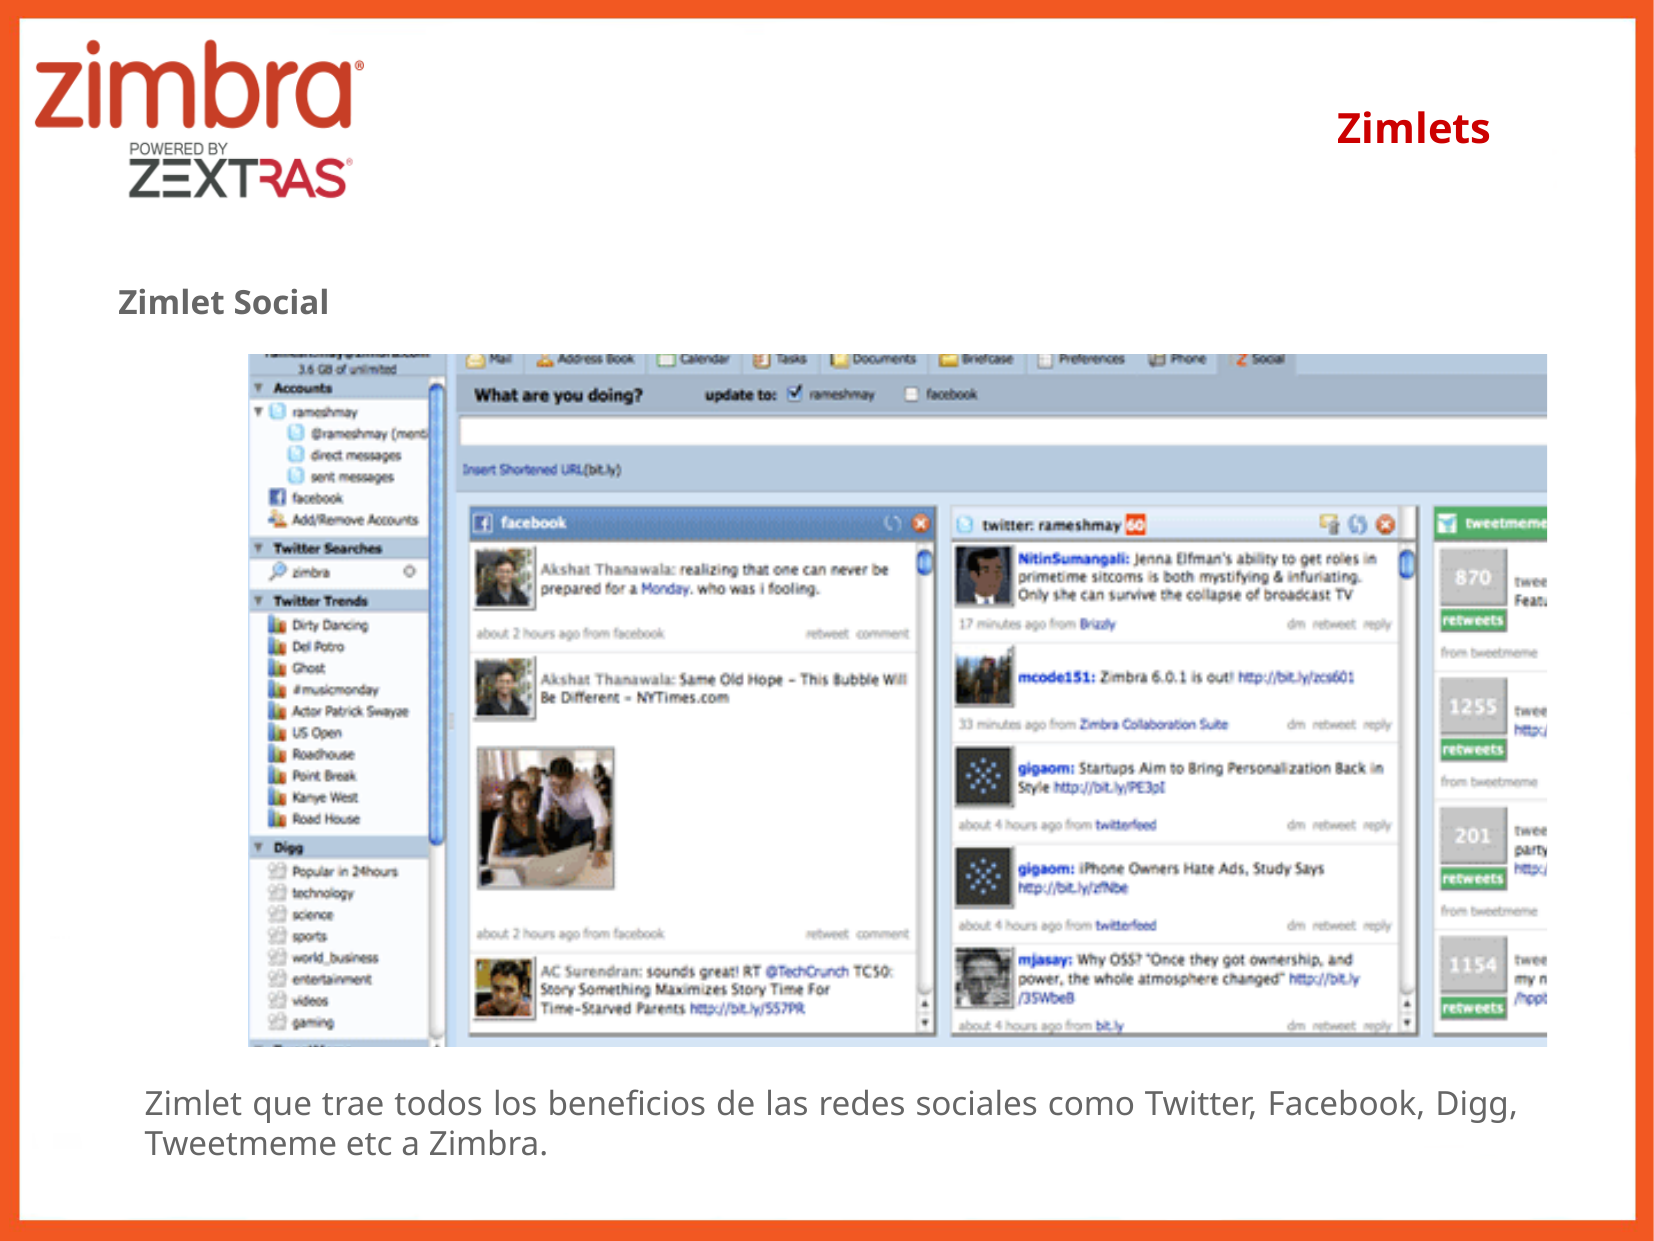

Zimlets
Zimlet Social
Zimlet que trae todos los beneficios de las redes sociales como Twitter, Facebook, Digg, Tweetmeme etc a Zimbra.